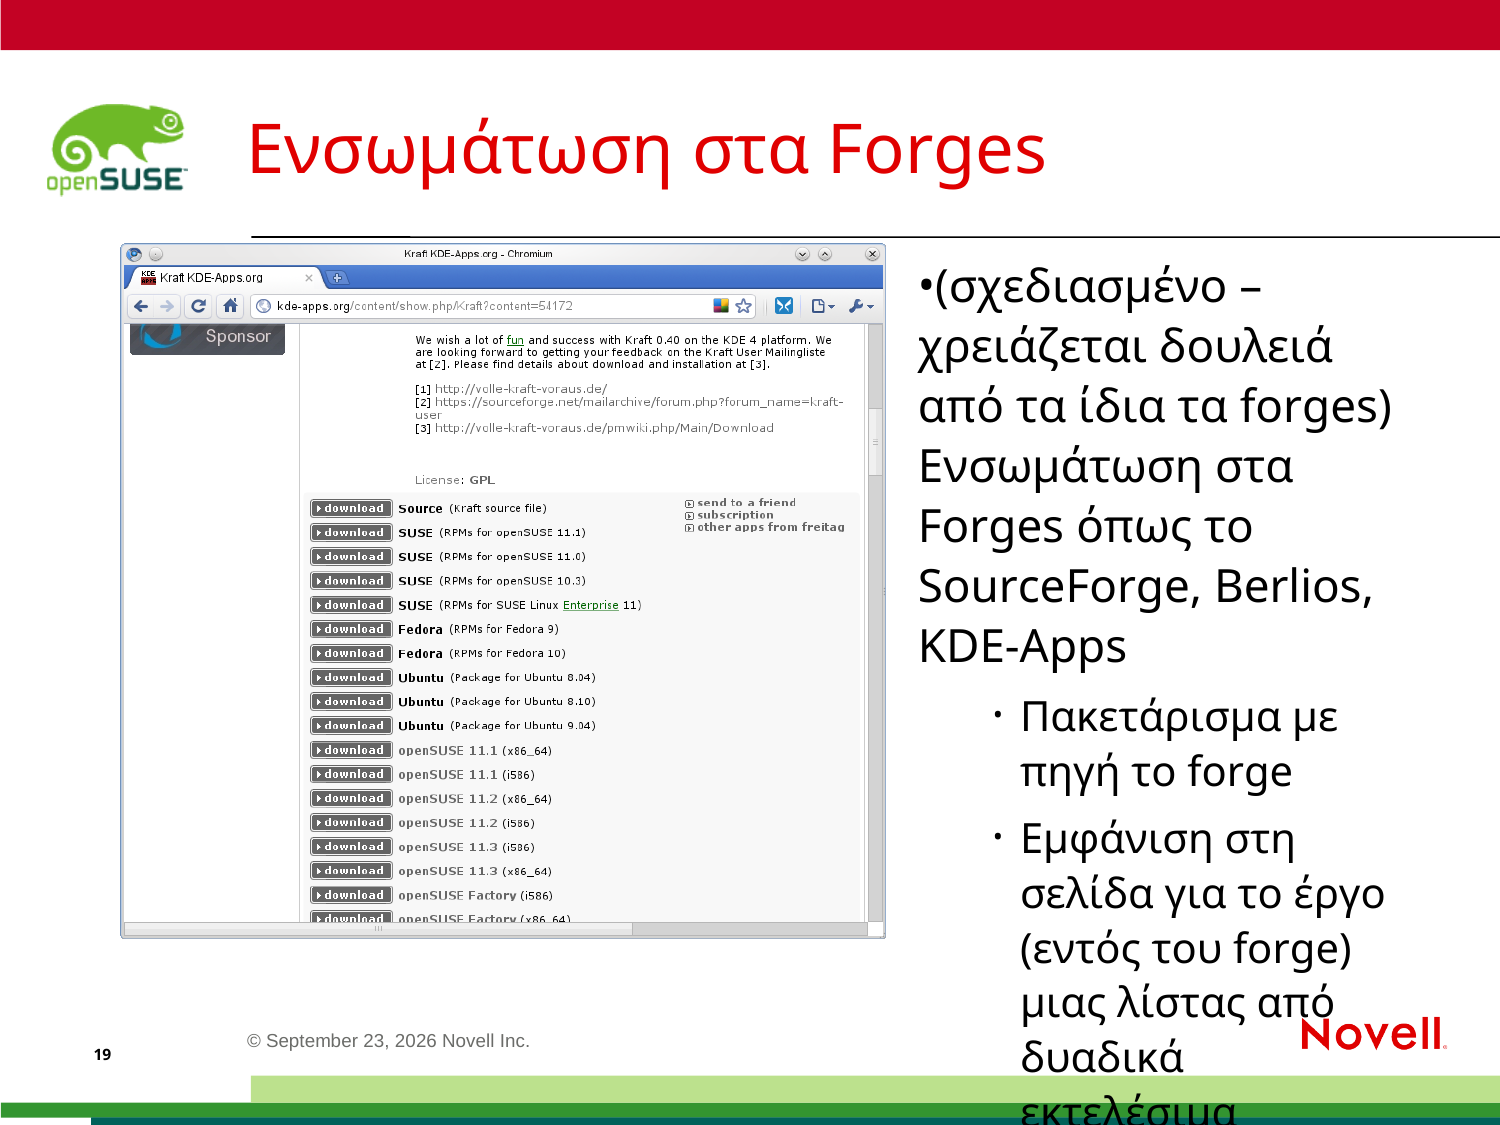

# Ενσωμάτωση στα Forges
(σχεδιασμένο – χρειάζεται δουλειά από τα ίδια τα forges) Ενσωμάτωση στα Forges όπως το SourceForge, Berlios, KDE-Apps
Πακετάρισμα με πηγή το forge
Εμφάνιση στη σελίδα για το έργο (εντός του forge) μιας λίστας από δυαδικά εκτελέσιμα